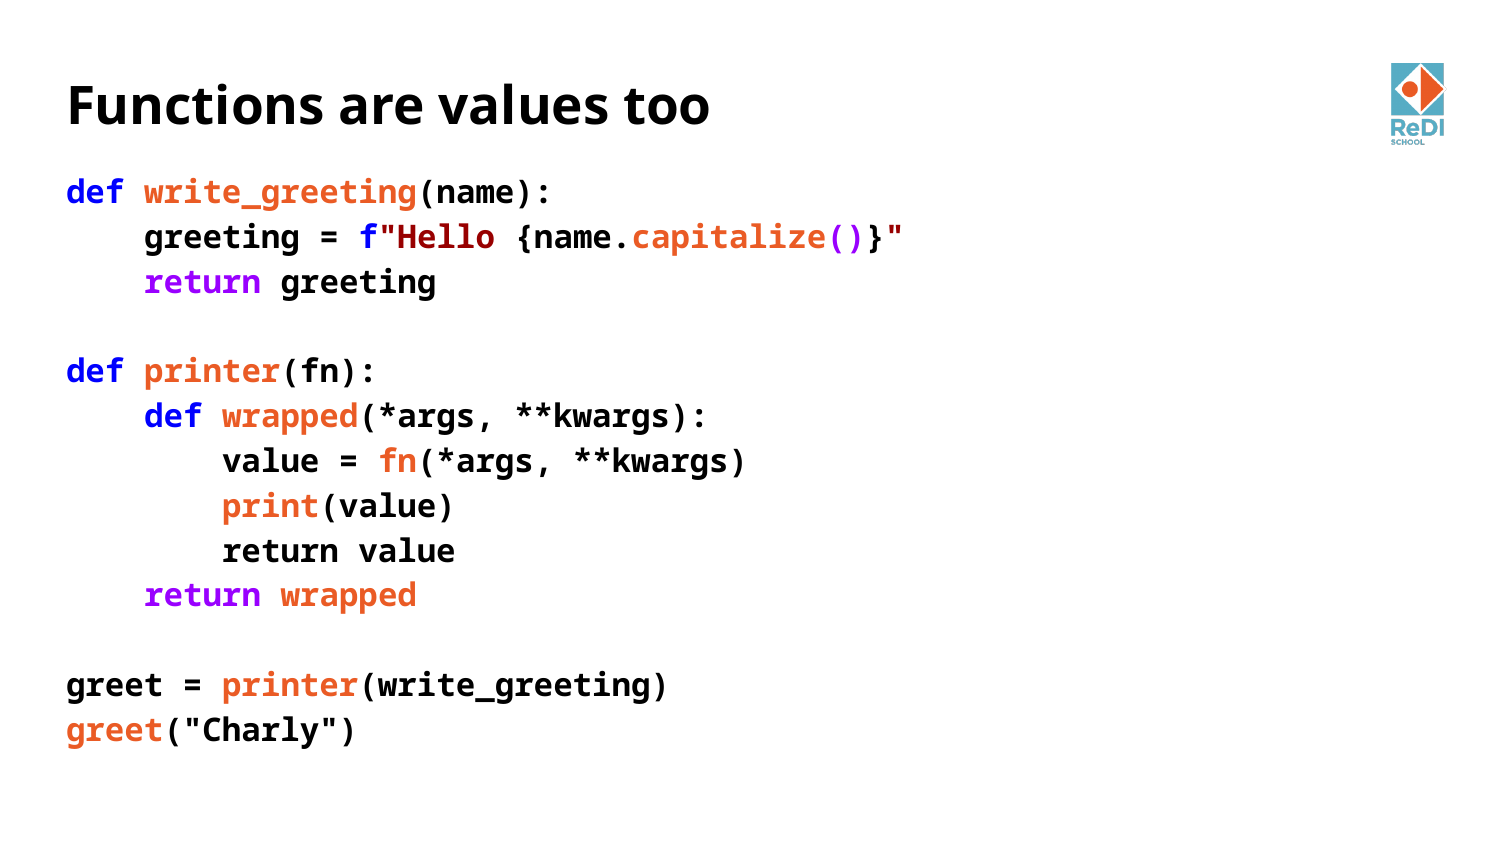

# Functions are values too
def write_greeting(name):
 greeting = f"Hello {name.capitalize()}"
 return greeting
def printer(fn):
 def wrapped(*args, **kwargs):
 value = fn(*args, **kwargs)
 print(value)
 return value
 return wrapped
greet = printer(write_greeting)
greet("Charly")